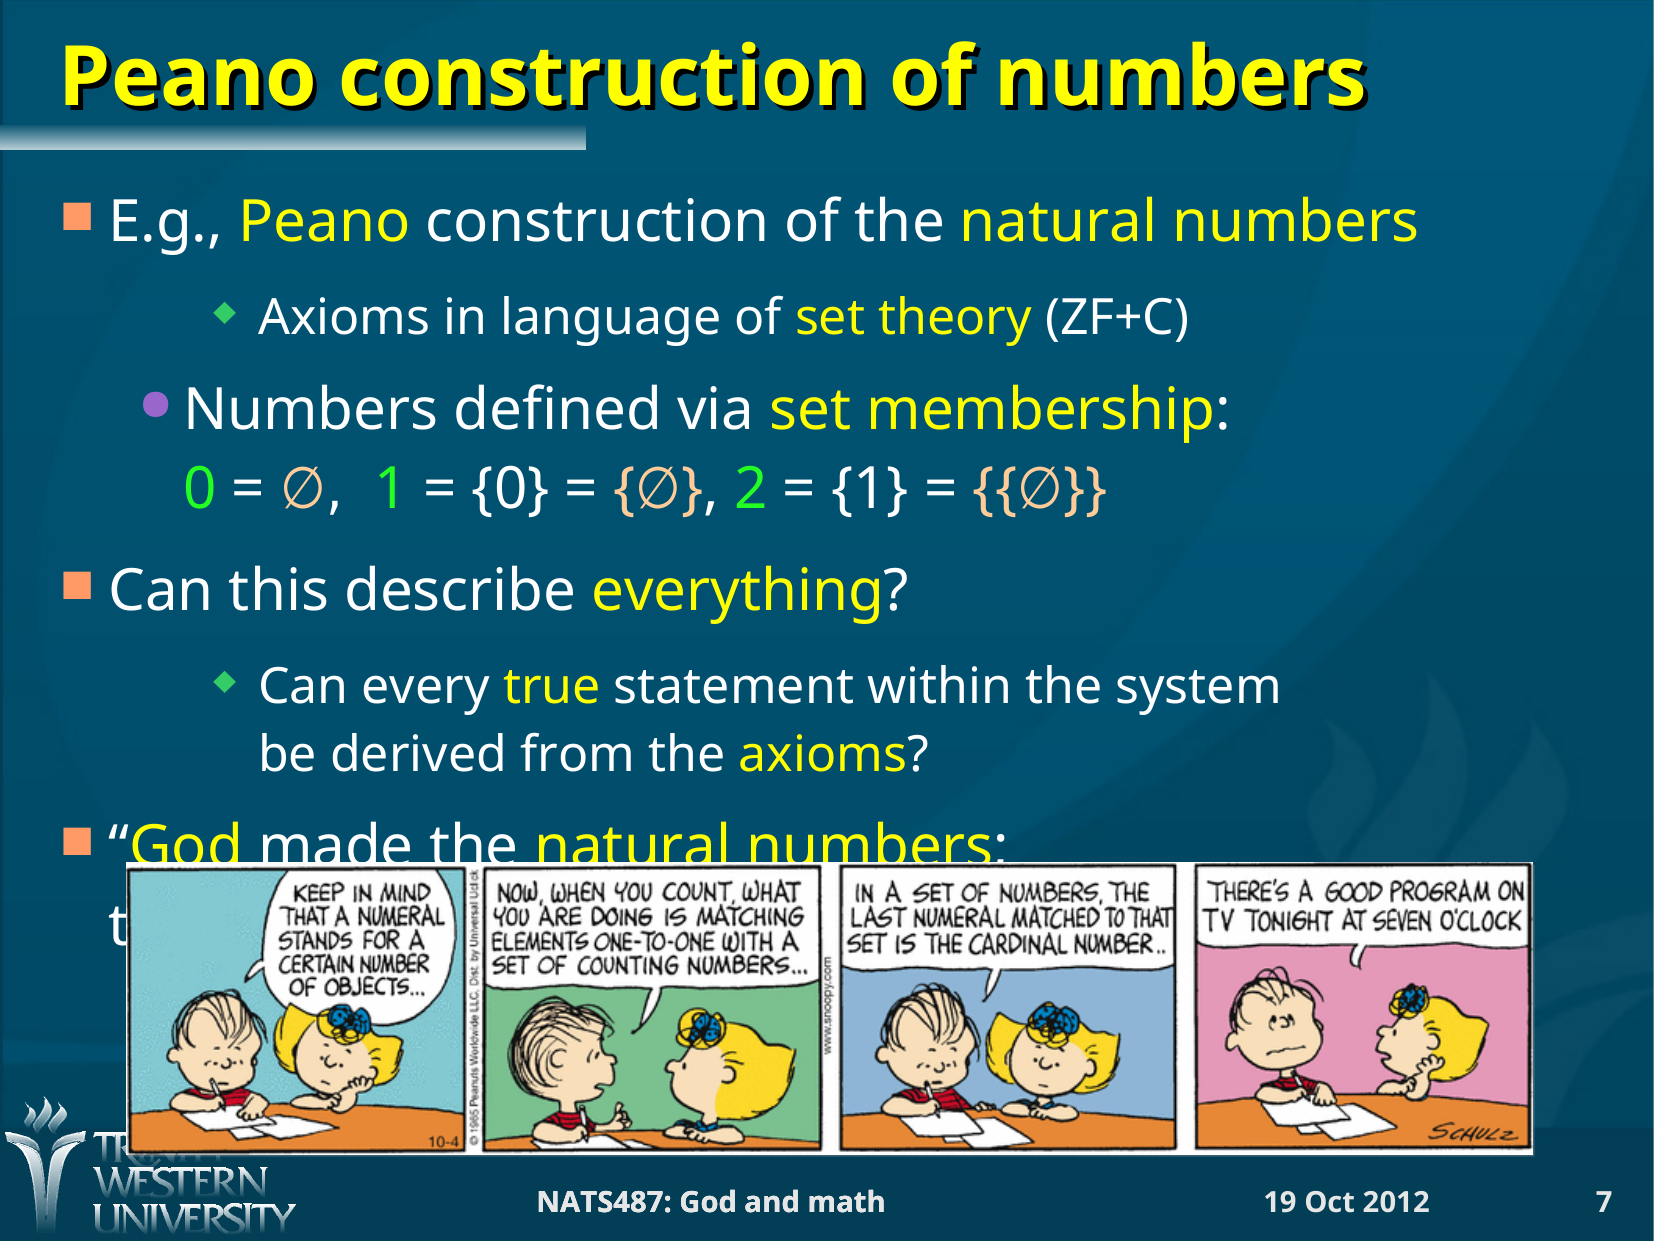

# Peano construction of numbers
E.g., Peano construction of the natural numbers
Axioms in language of set theory (ZF+C)
Numbers defined via set membership:
0 = ∅, 1 = {0} = {∅}, 2 = {1} = {{∅}}
Can this describe everything?
Can every true statement within the system
be derived from the axioms?
“God made the natural numbers;
the rest is the work of man” (Leopold Kronecker)
NATS487: God and math
19 Oct 2012
7